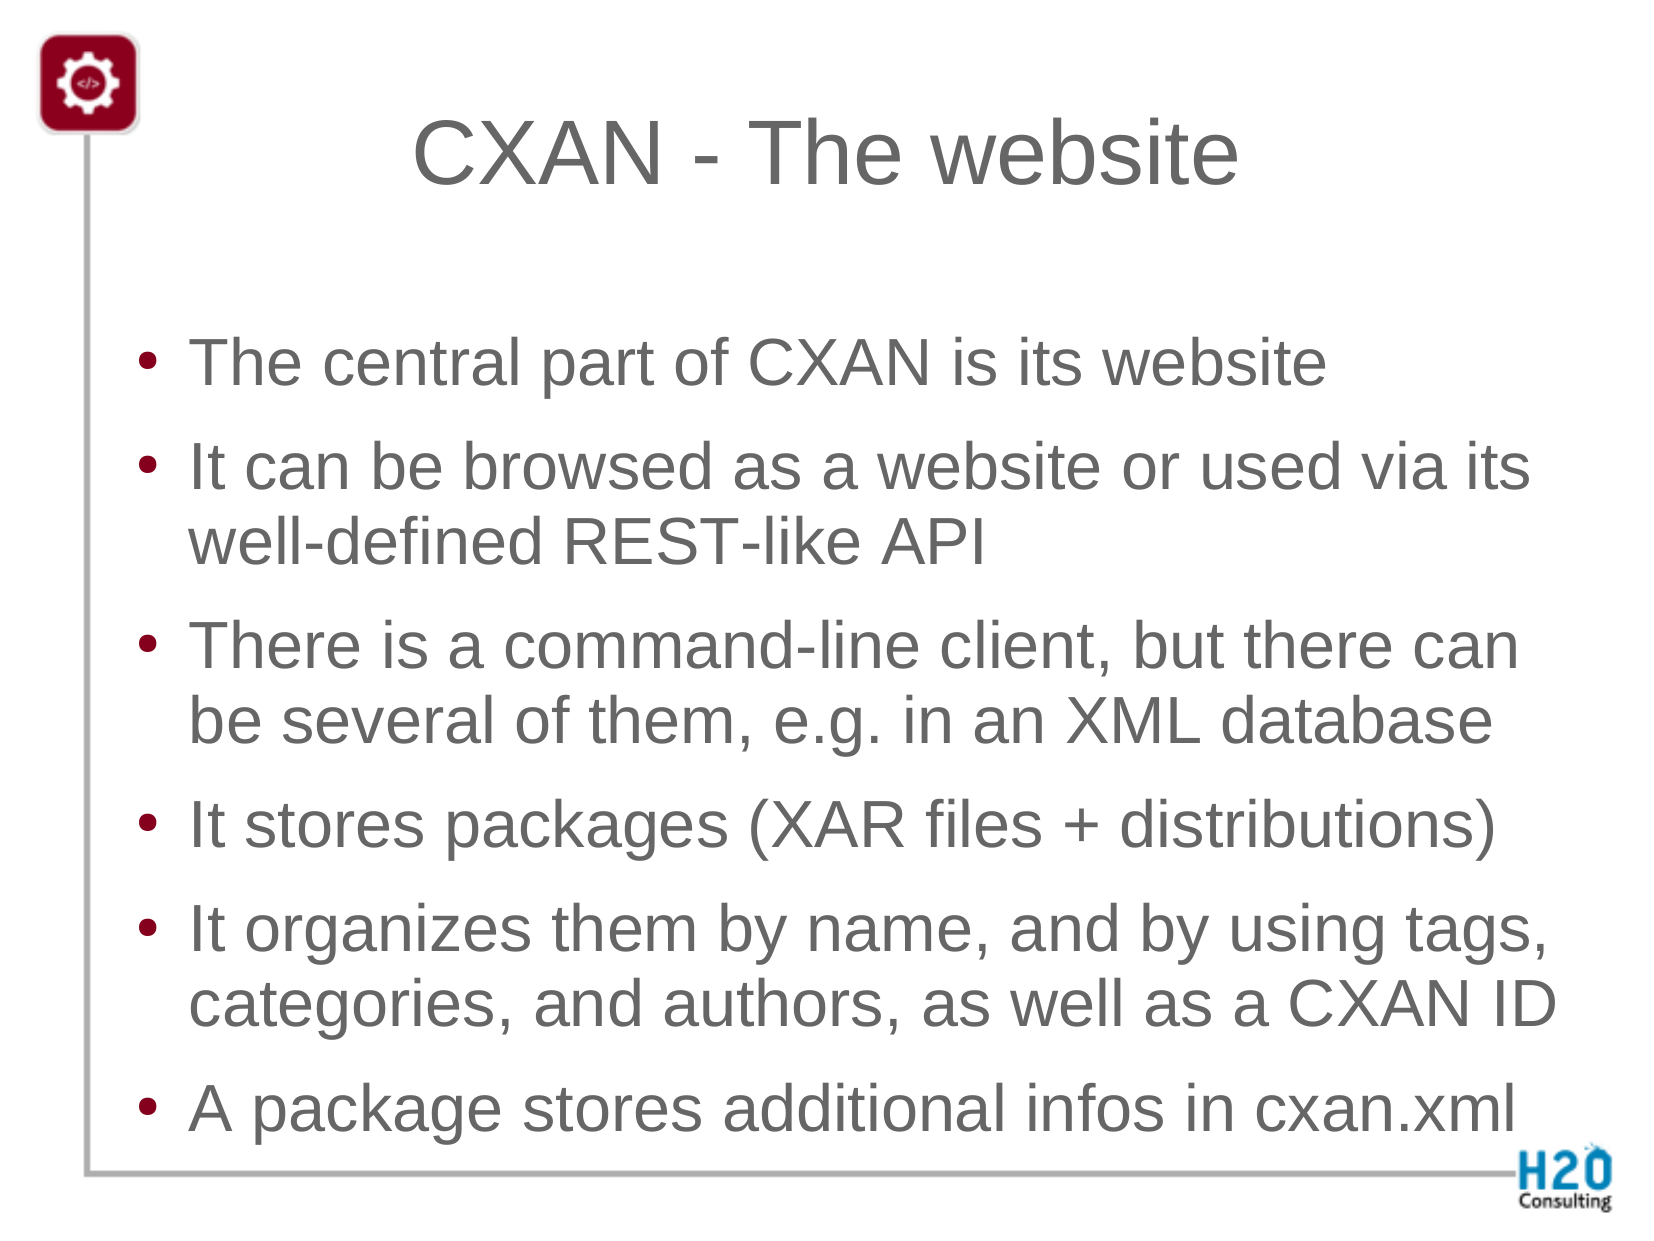

# CXAN - The website
The central part of CXAN is its website
It can be browsed as a website or used via its well-defined REST-like API
There is a command-line client, but there can be several of them, e.g. in an XML database
It stores packages (XAR files + distributions)
It organizes them by name, and by using tags, categories, and authors, as well as a CXAN ID
A package stores additional infos in cxan.xml